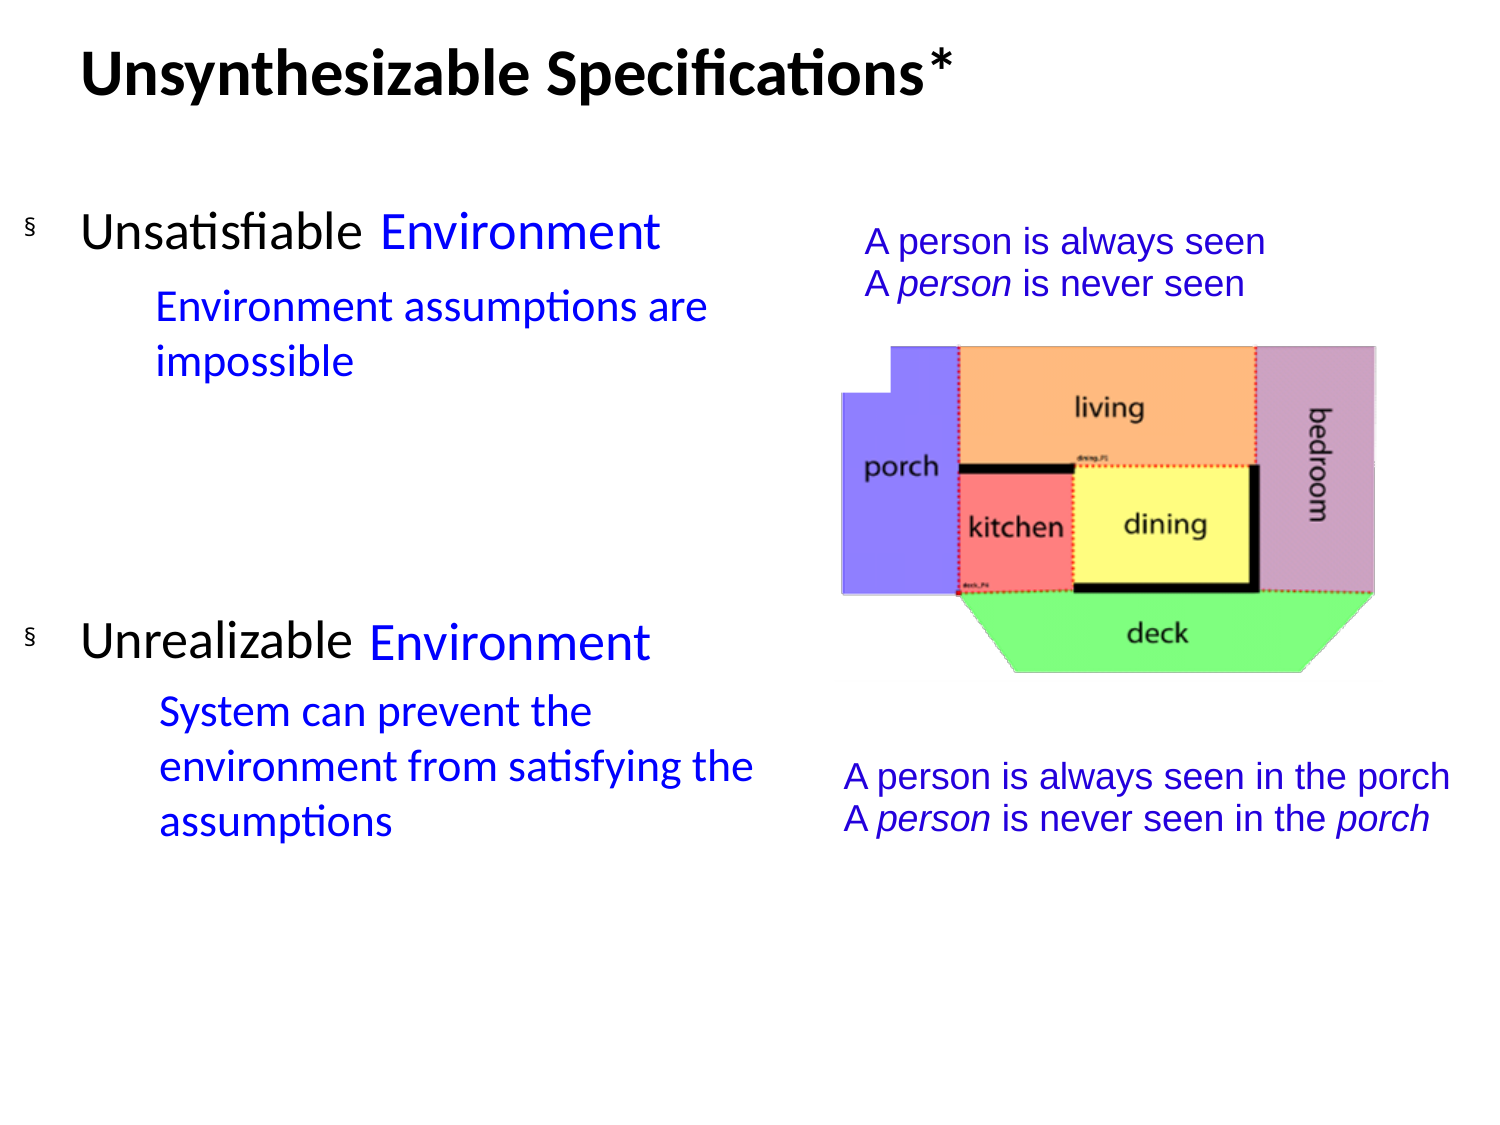

Unsynthesizable Specifications*
Unsatisfiable System:
 System requirements cannot be fulfilled in any environment
Unrealizable System:
 System requirements cannot be fulfilled in some admissible environment
Environment
A person is always seen
A person is never seen
Environment assumptions are impossible
Environment
System can prevent the environment from satisfying the assumptions
A person is always seen in the porch
A person is never seen in the porch